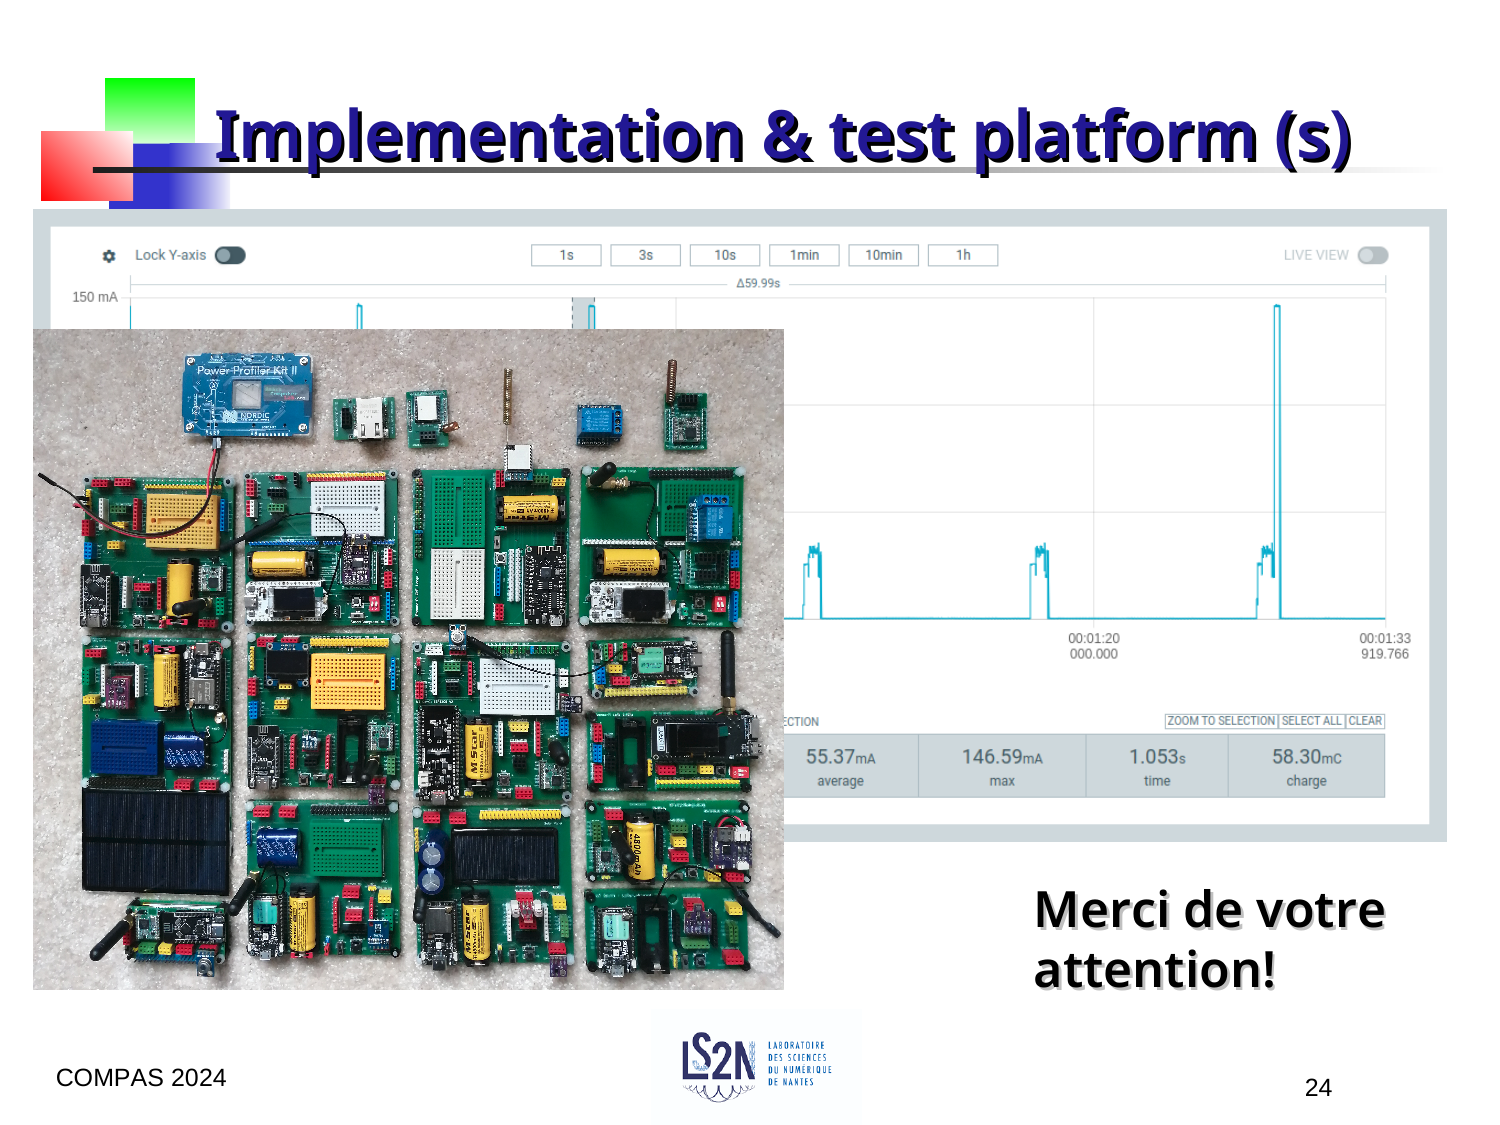

# Implementation & test platform (s)
Merci de votre attention!
24